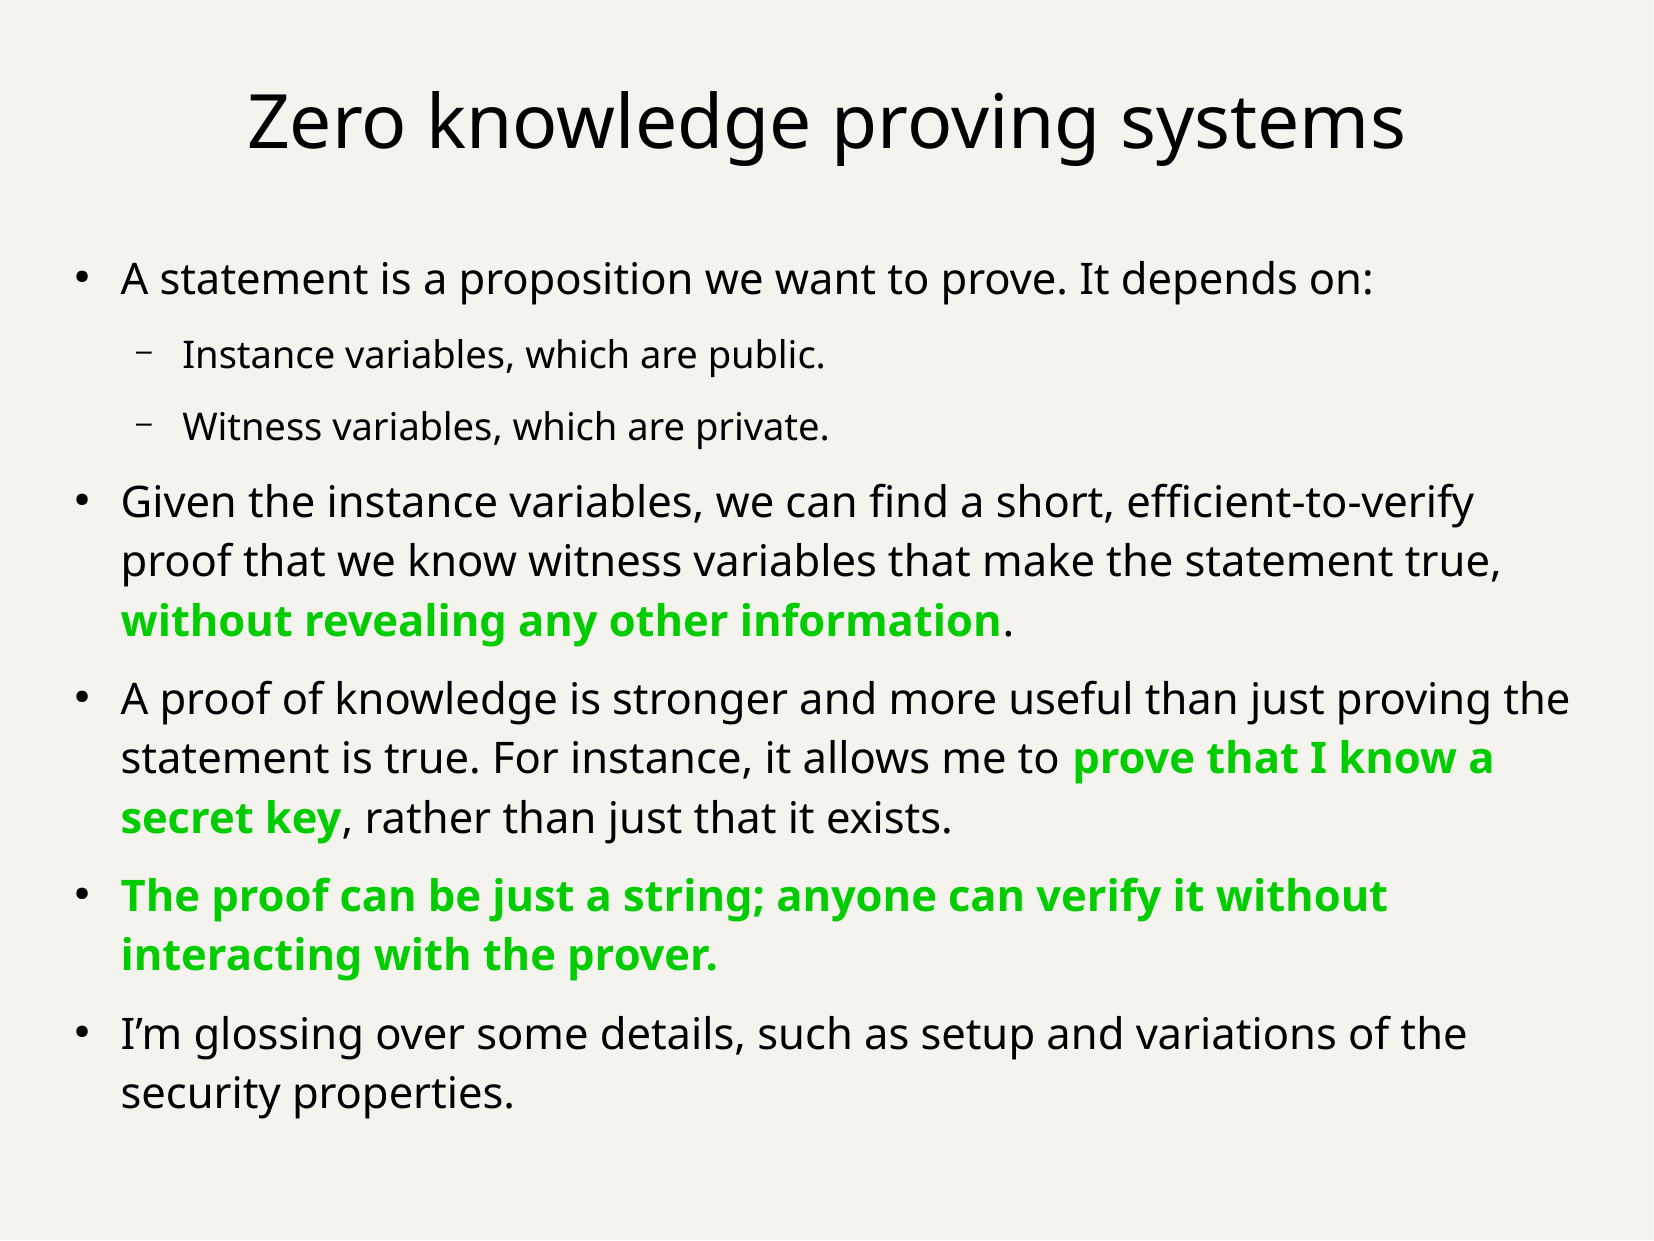

# Zero knowledge proving systems
A statement is a proposition we want to prove. It depends on:
Instance variables, which are public.
Witness variables, which are private.
Given the instance variables, we can find a short, efficient-to-verify proof that we know witness variables that make the statement true, without revealing any other information.
A proof of knowledge is stronger and more useful than just proving the statement is true. For instance, it allows me to prove that I know a secret key, rather than just that it exists.
The proof can be just a string; anyone can verify it without interacting with the prover.
I’m glossing over some details, such as setup and variations of the security properties.